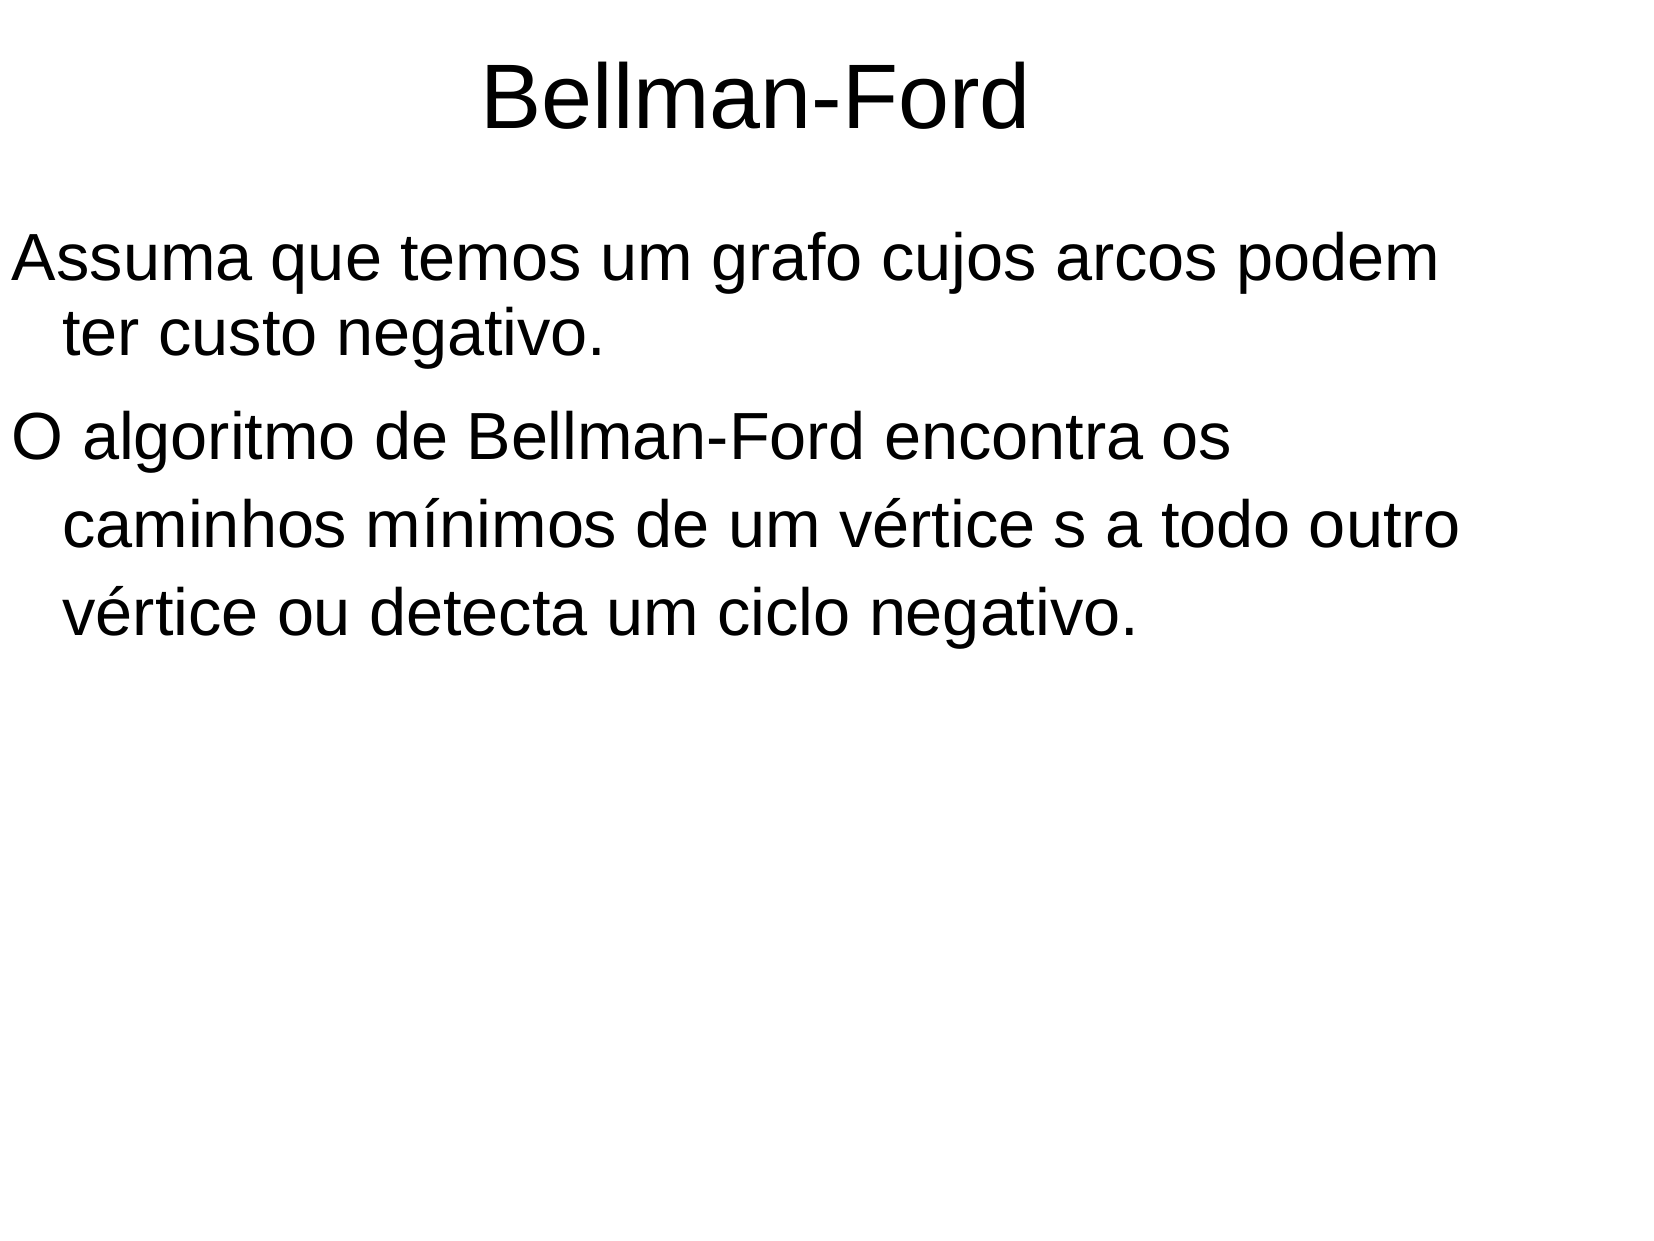

# Bellman-Ford
Assuma que temos um grafo cujos arcos podem ter custo negativo.
O algoritmo de Bellman-Ford encontra os caminhos mínimos de um vértice s a todo outro vértice ou detecta um ciclo negativo.